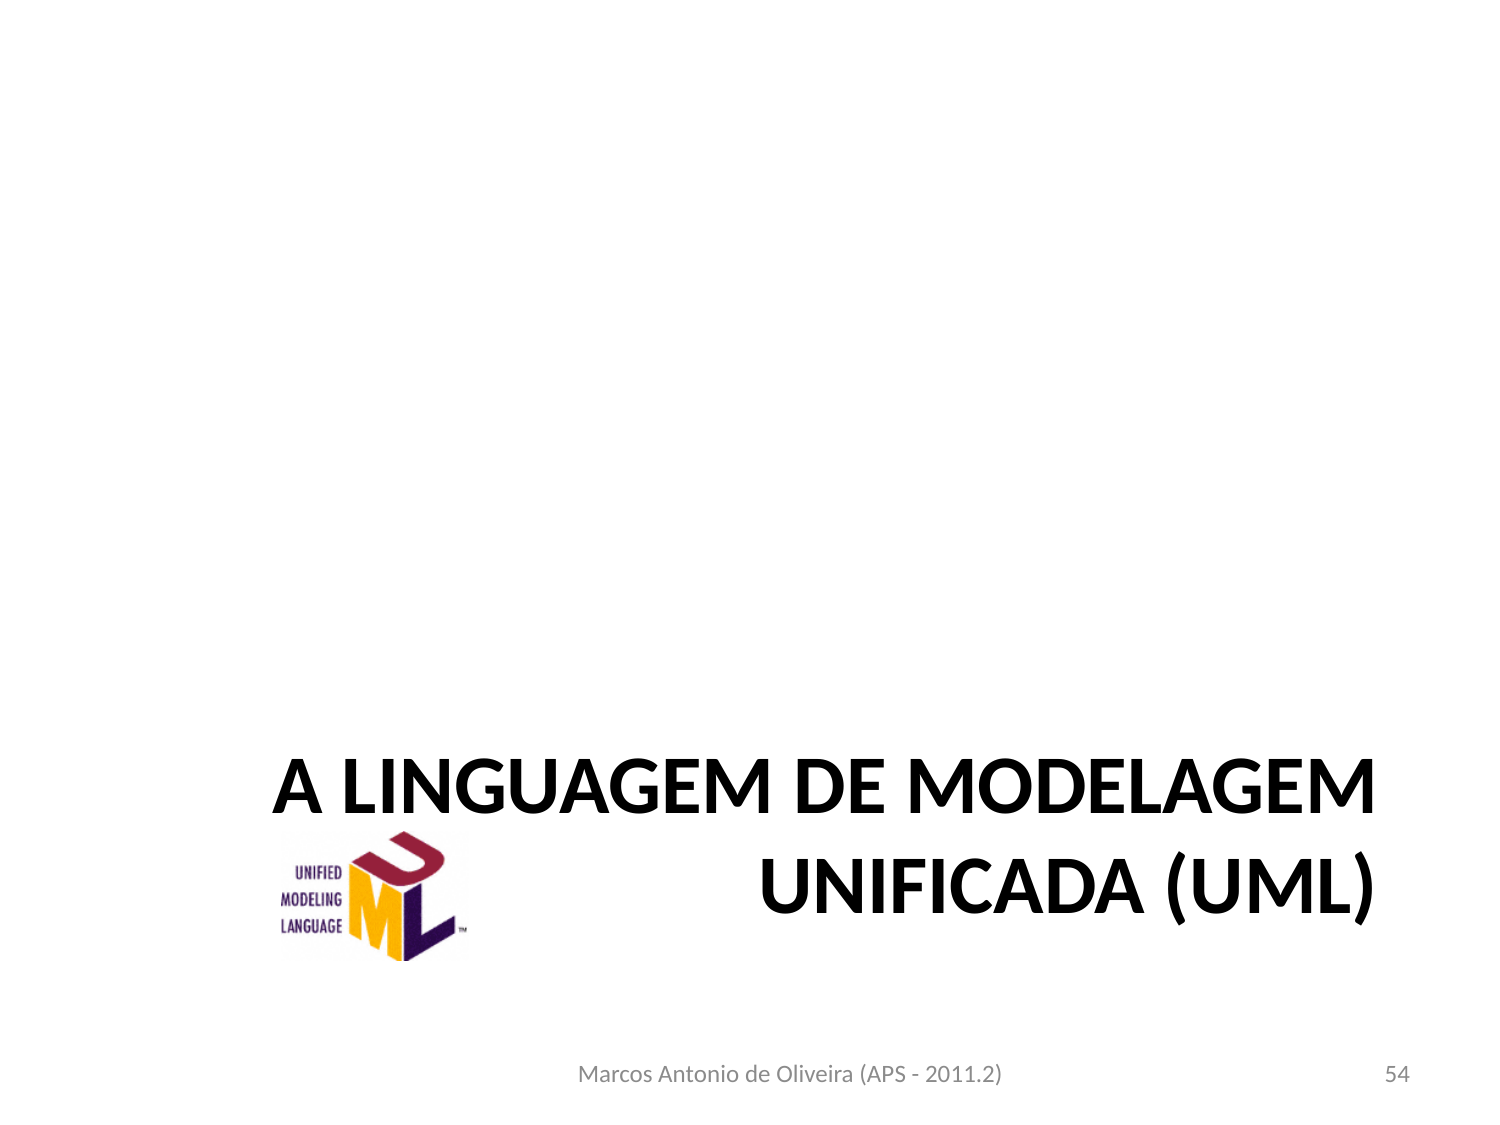

# A linguagem de modelagem unificada (UML)
Marcos Antonio de Oliveira (APS - 2011.2)